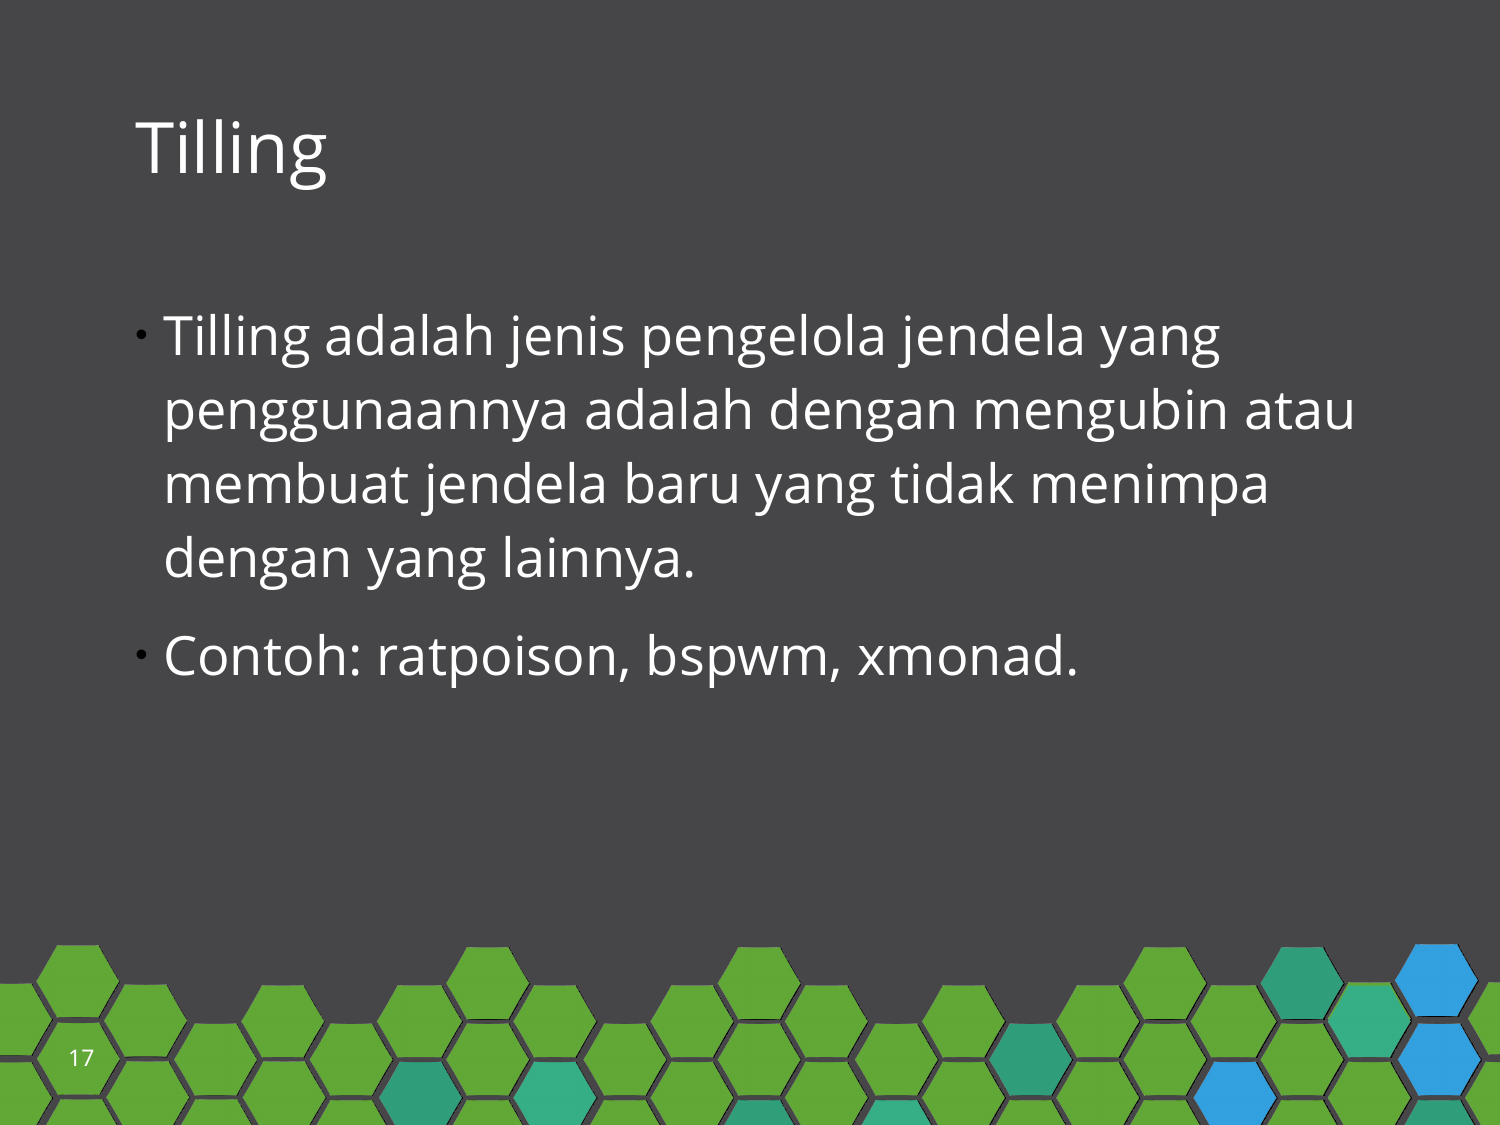

# Tilling
Tilling adalah jenis pengelola jendela yang penggunaannya adalah dengan mengubin atau membuat jendela baru yang tidak menimpa dengan yang lainnya.
Contoh: ratpoison, bspwm, xmonad.